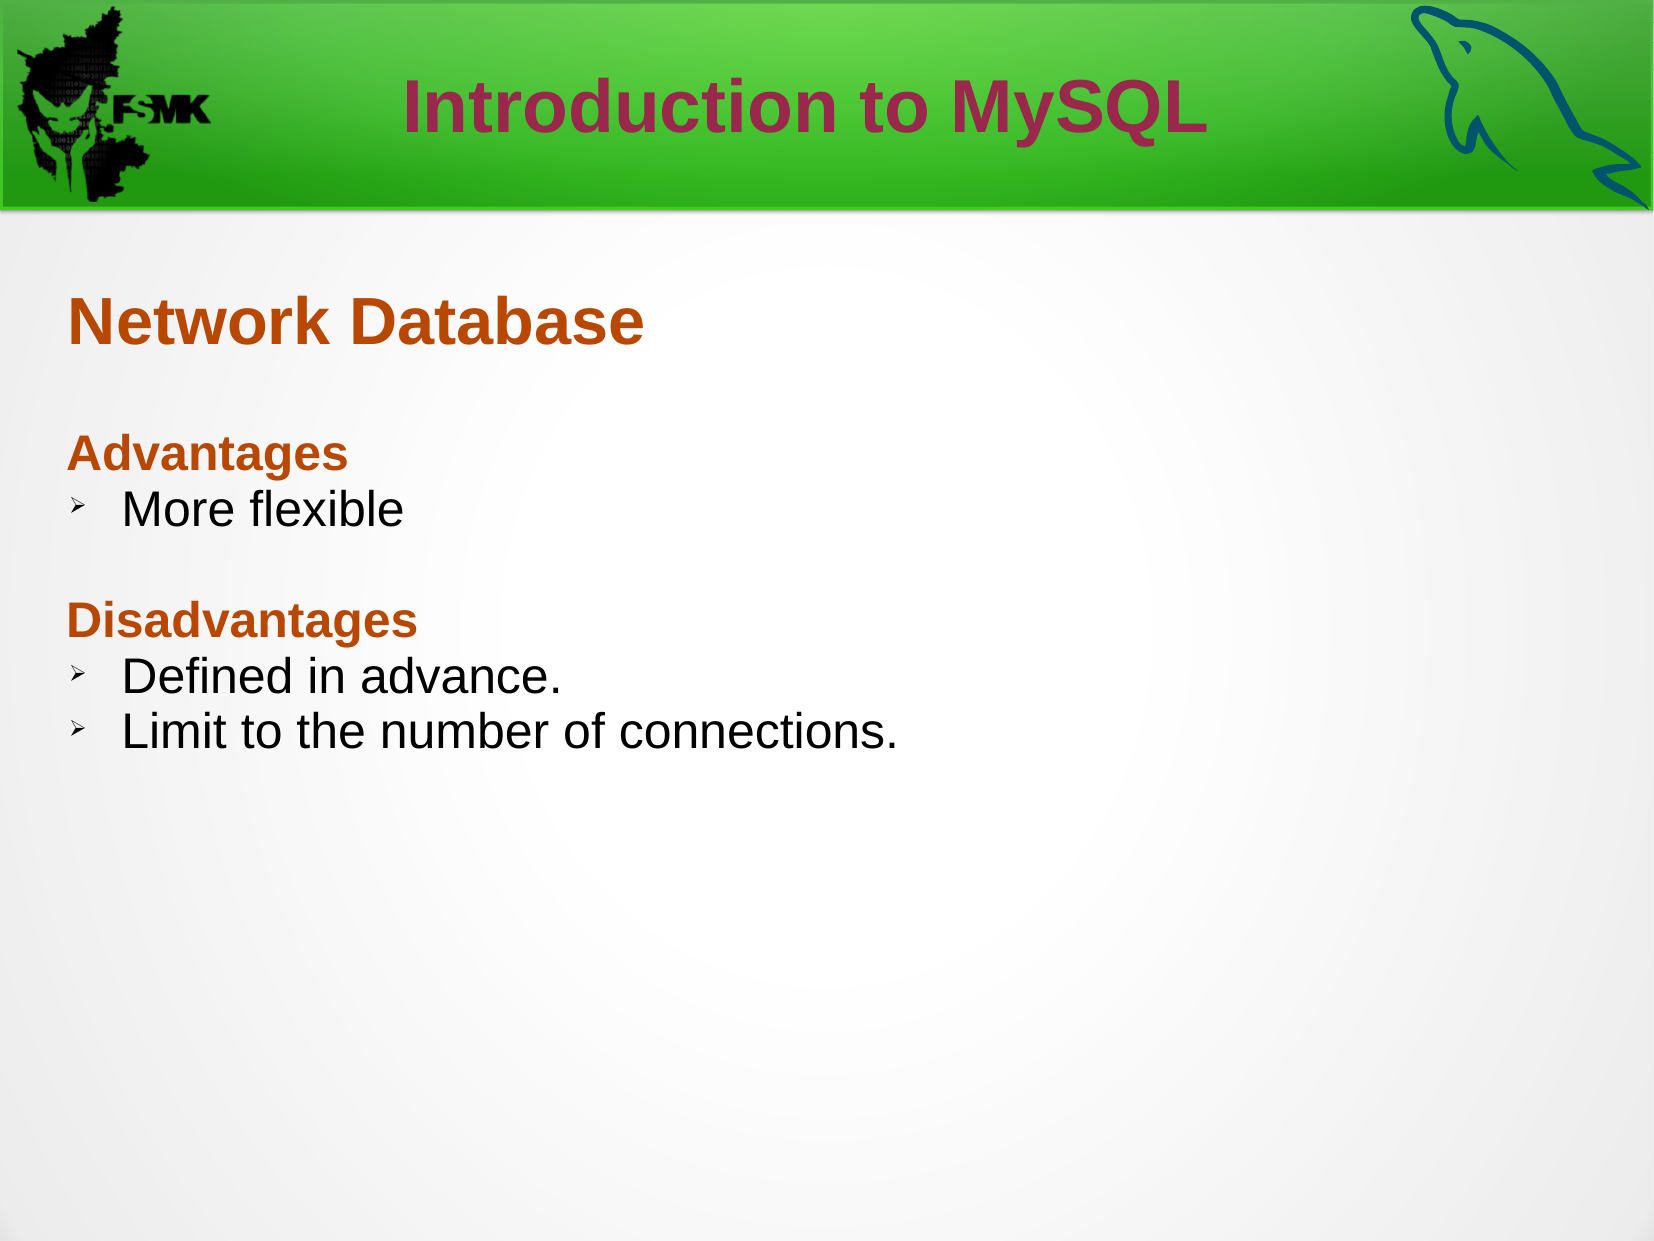

# Introduction to MySQL
Network Database
Advantages
More flexible
Disadvantages
Defined in advance.
Limit to the number of connections.